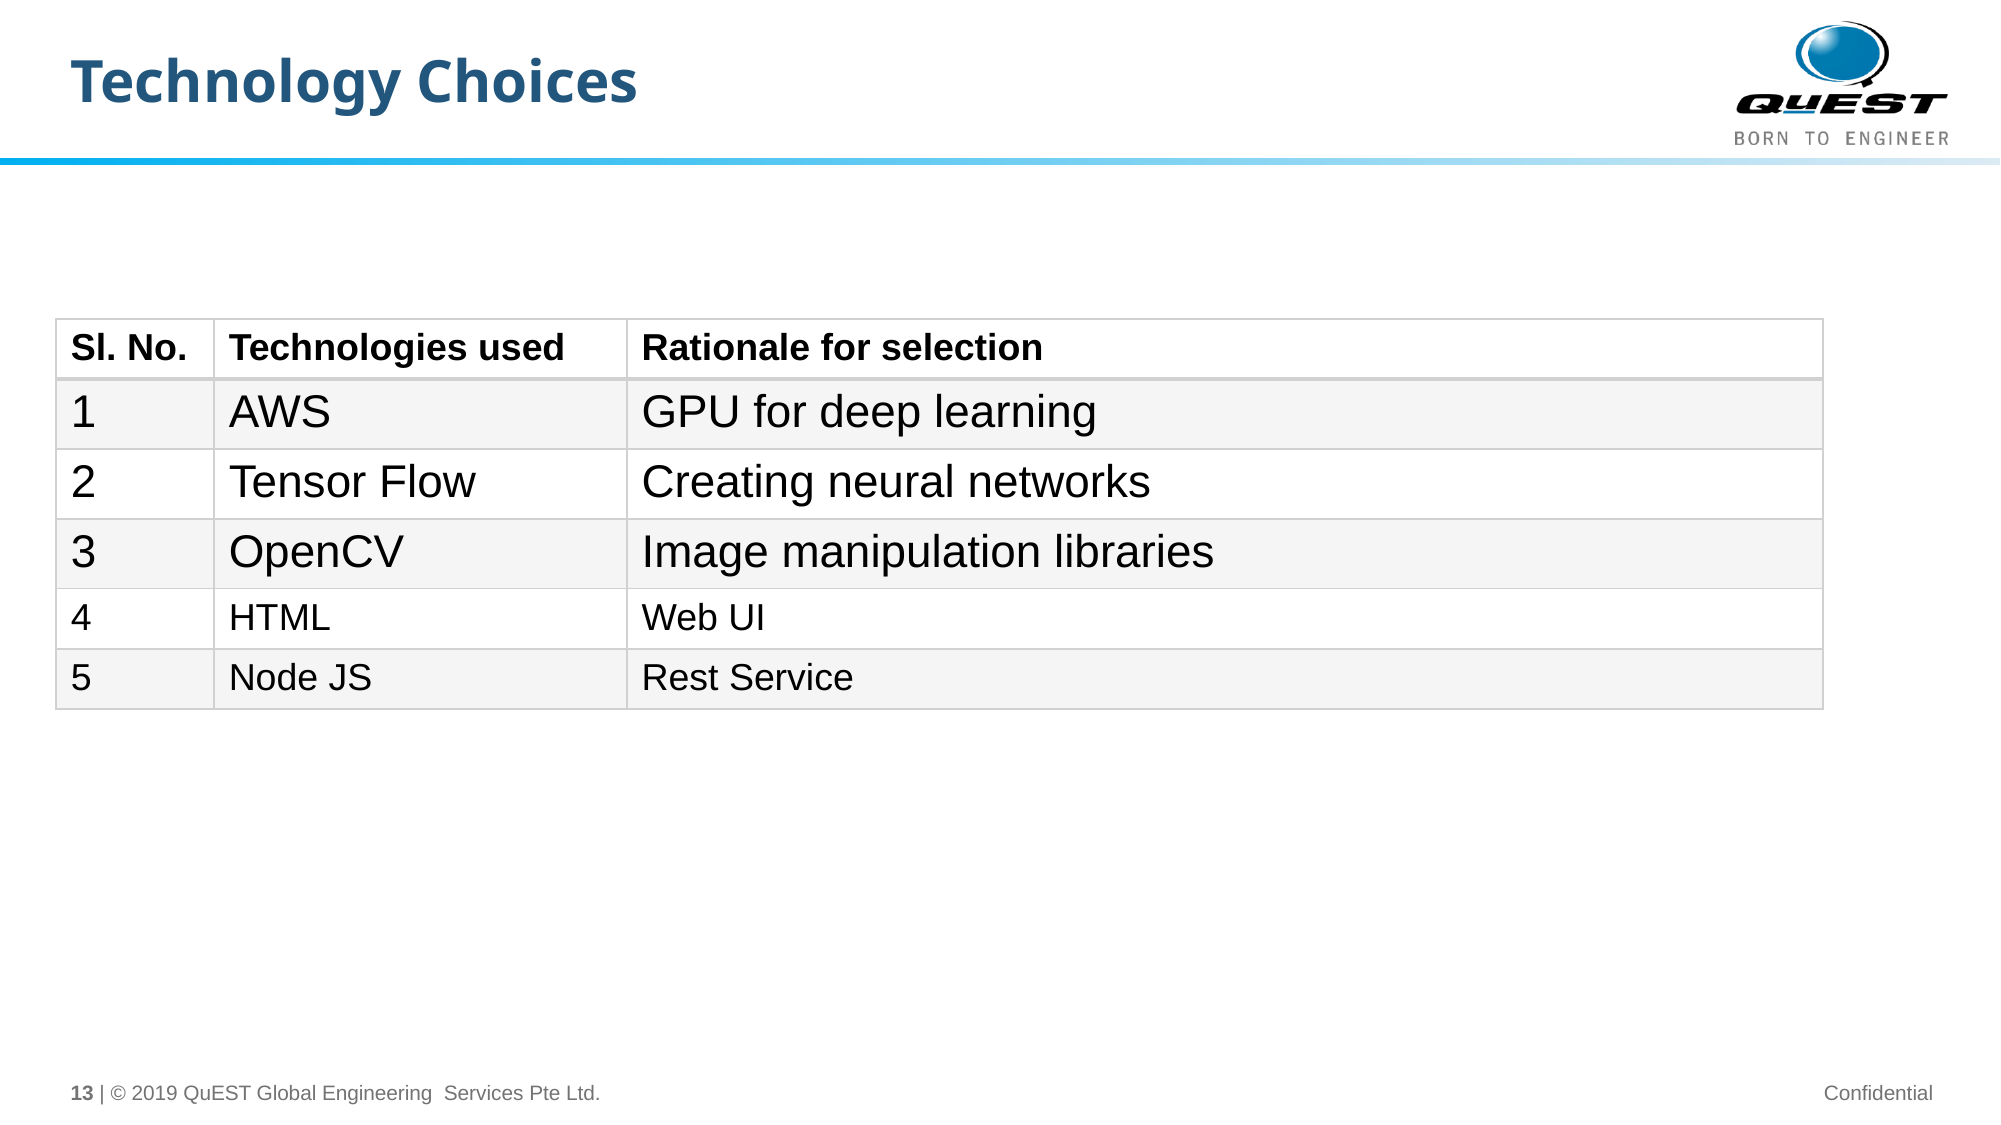

# Technology Choices
| Sl. No. | Technologies used | Rationale for selection |
| --- | --- | --- |
| 1 | AWS | GPU for deep learning |
| 2 | Tensor Flow | Creating neural networks |
| 3 | OpenCV | Image manipulation libraries |
| 4 | HTML | Web UI |
| 5 | Node JS | Rest Service |